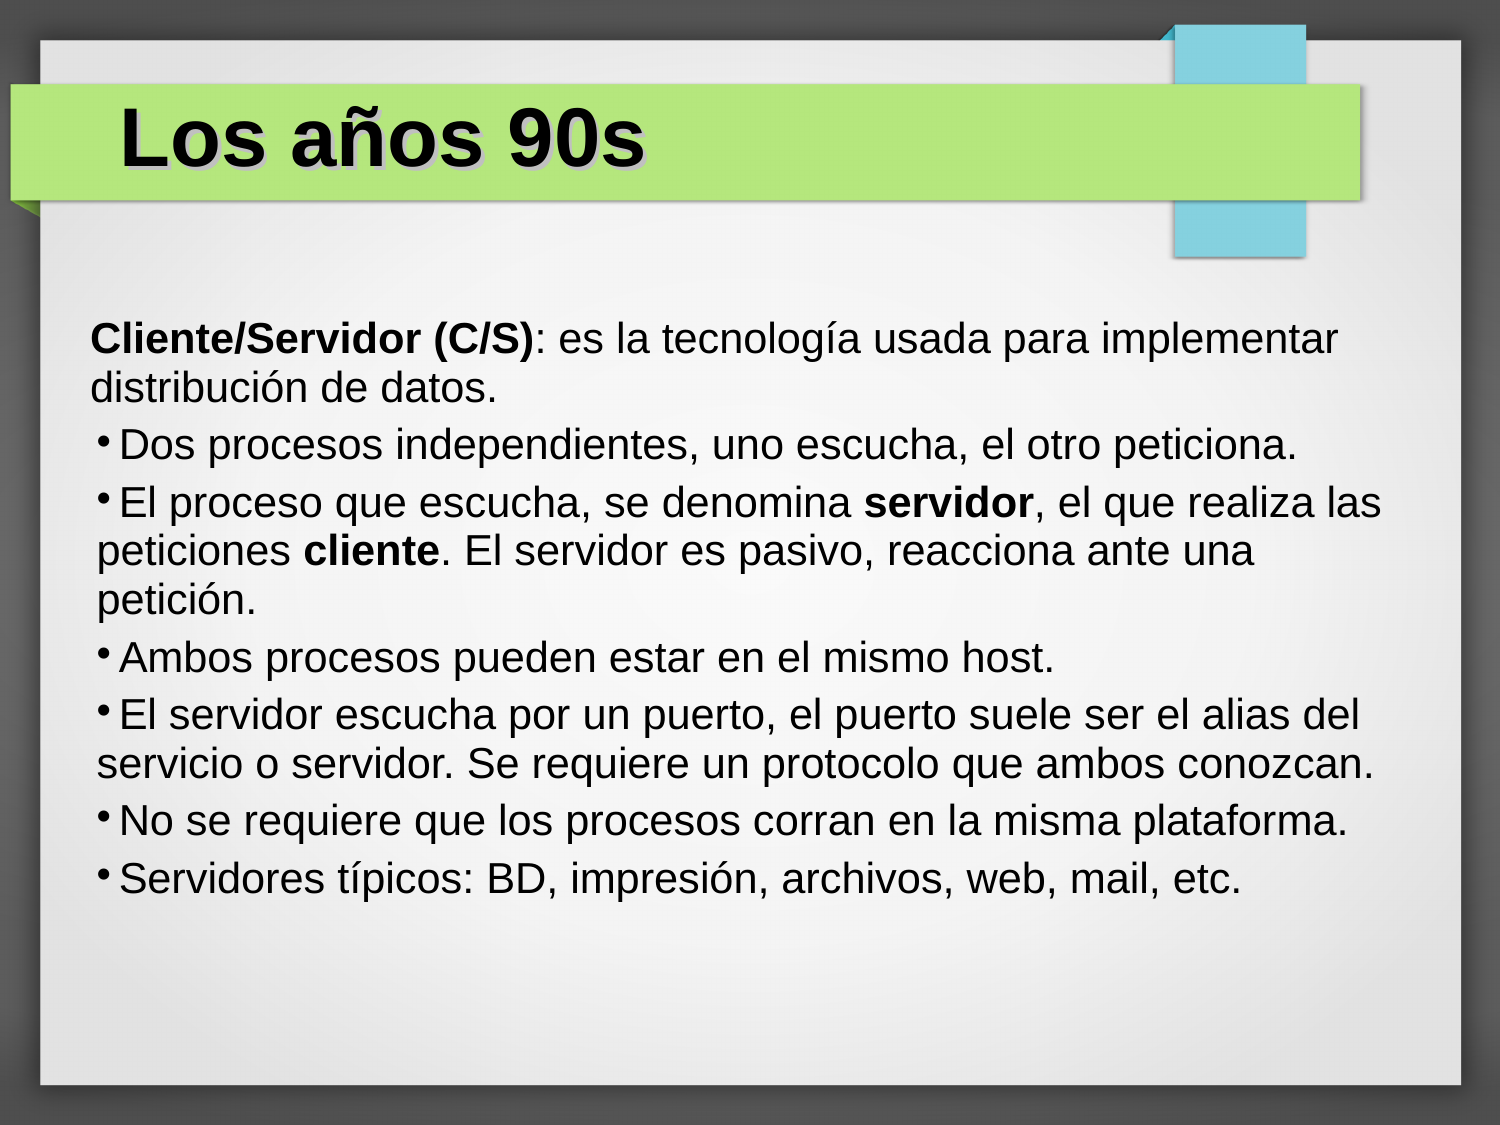

# Los años 90s
Cliente/Servidor (C/S): es la tecnología usada para implementar distribución de datos.
 Dos procesos independientes, uno escucha, el otro peticiona.
 El proceso que escucha, se denomina servidor, el que realiza las peticiones cliente. El servidor es pasivo, reacciona ante una petición.
 Ambos procesos pueden estar en el mismo host.
 El servidor escucha por un puerto, el puerto suele ser el alias del servicio o servidor. Se requiere un protocolo que ambos conozcan.
 No se requiere que los procesos corran en la misma plataforma.
 Servidores típicos: BD, impresión, archivos, web, mail, etc.